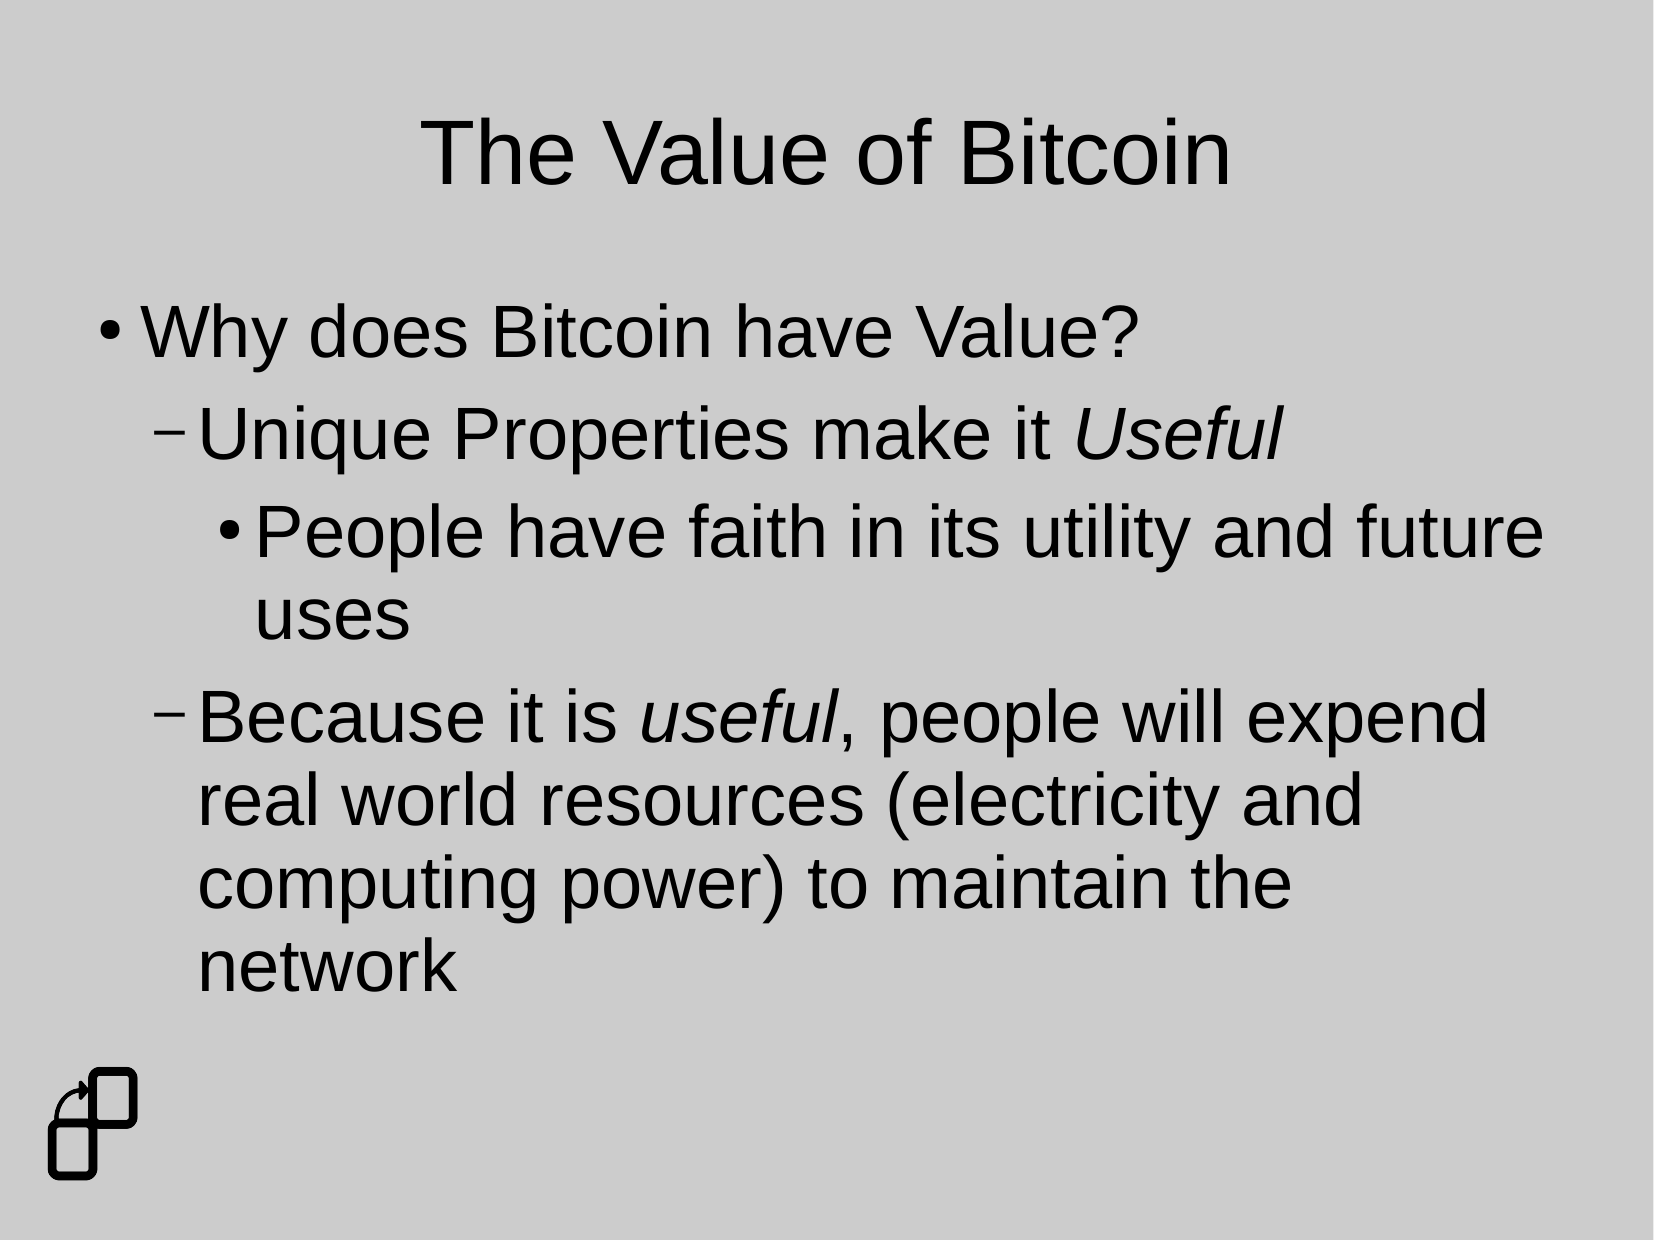

# The Value of Bitcoin
Why does Bitcoin have Value?
Unique Properties make it Useful
People have faith in its utility and future uses
Because it is useful, people will expend real world resources (electricity and computing power) to maintain the network